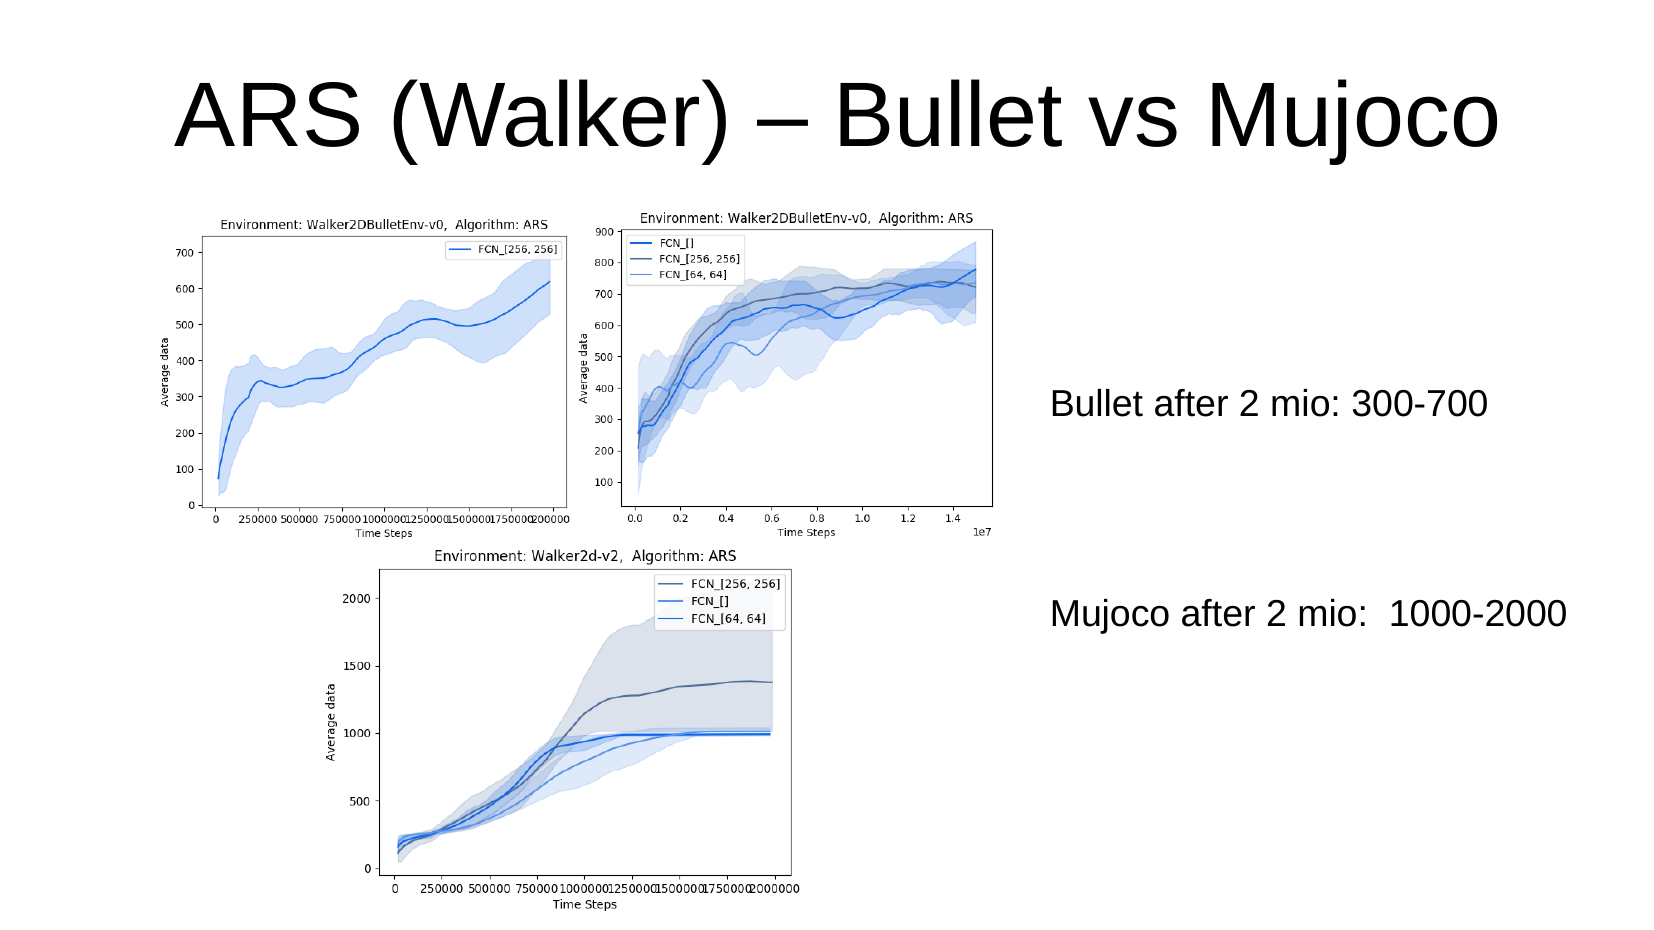

# ARS (Walker) – Bullet vs Mujoco
Bullet after 2 mio: 300-700
Mujoco after 2 mio: 1000-2000